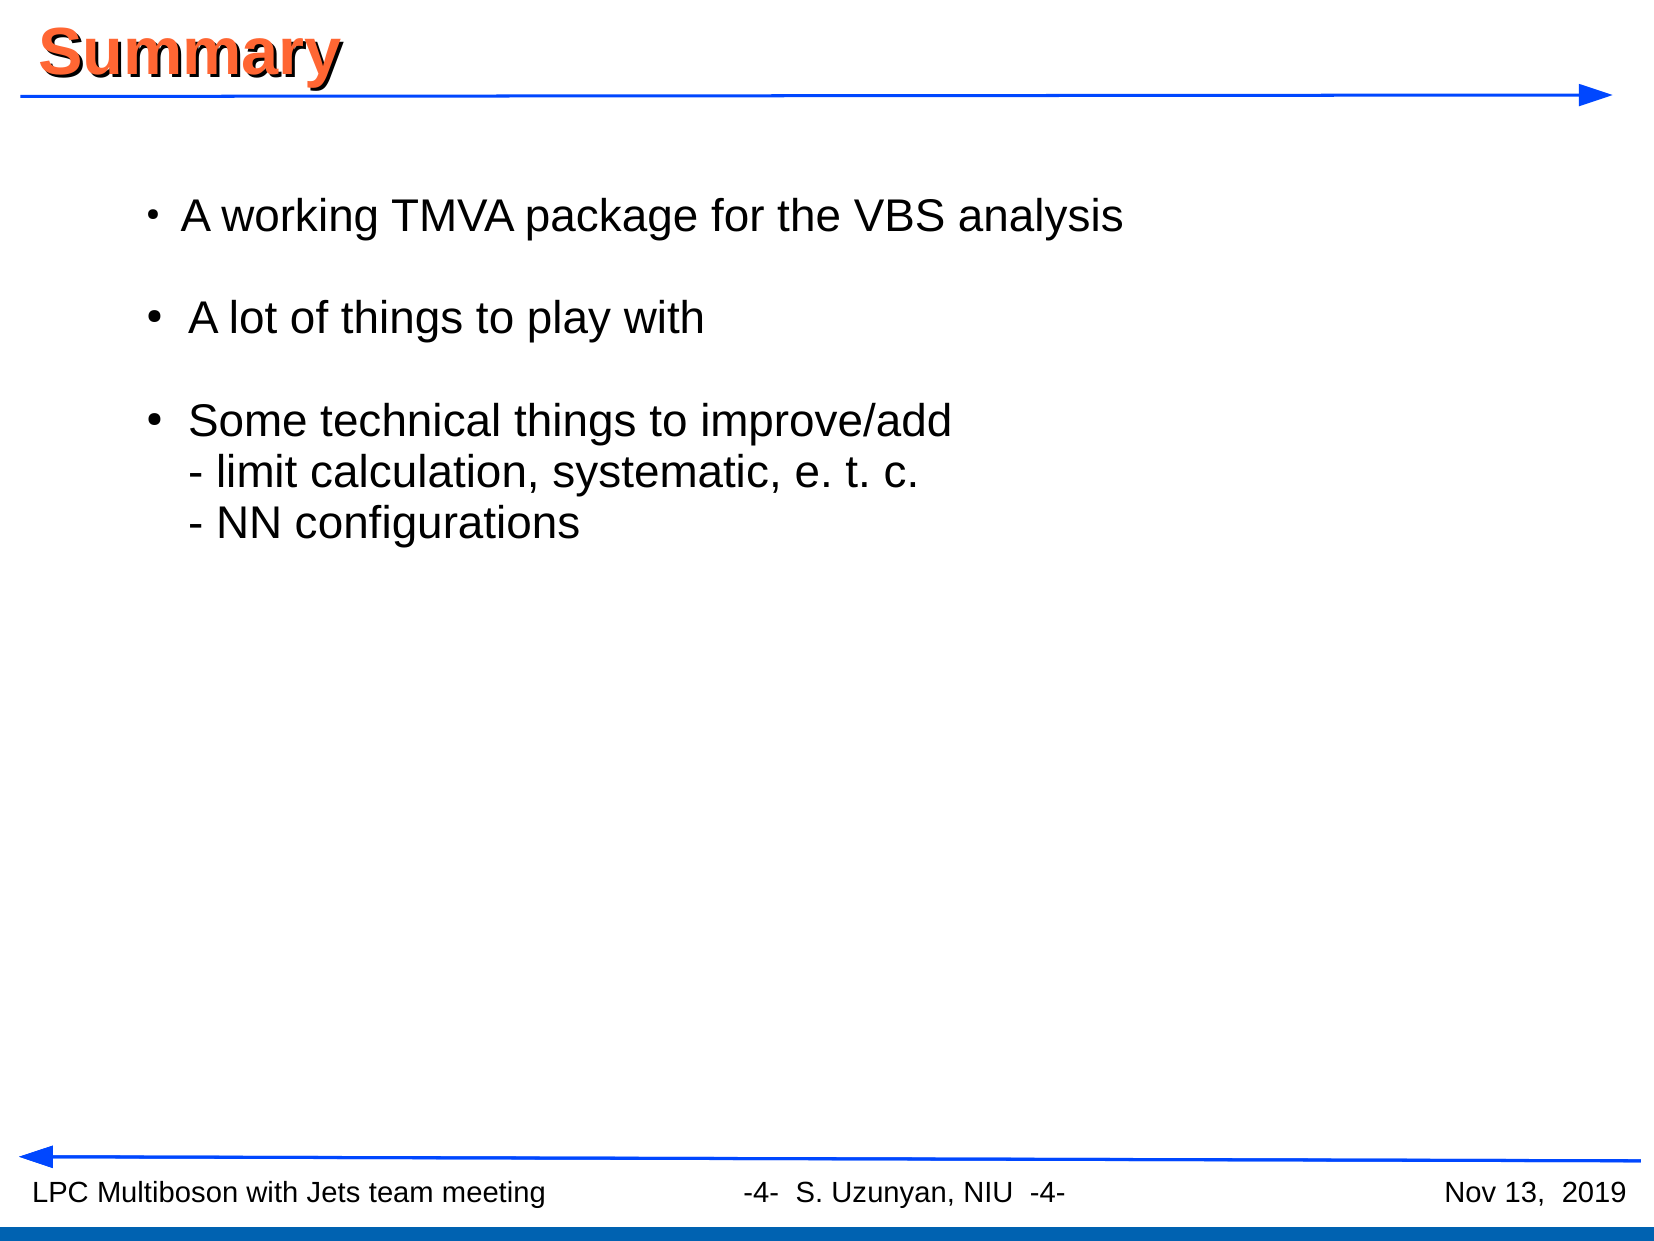

Summary
 A working TMVA package for the VBS analysis
 A lot of things to play with
 Some technical things to improve/add
 - limit calculation, systematic, e. t. c.
 - NN configurations
LPC Multiboson with Jets team meeting -4- S. Uzunyan, NIU -4- Nov 13, 2019
 Raw hit data ( 1 Byte, both for fiber and cal info)
 Acronyms : ts - time stamp, mks (0-262144) ;
 lfn* – local fiber # (0 – 64) ; pn - plane # ( 0 – 100)
 Ef – fiber readout , Ep – plane readout